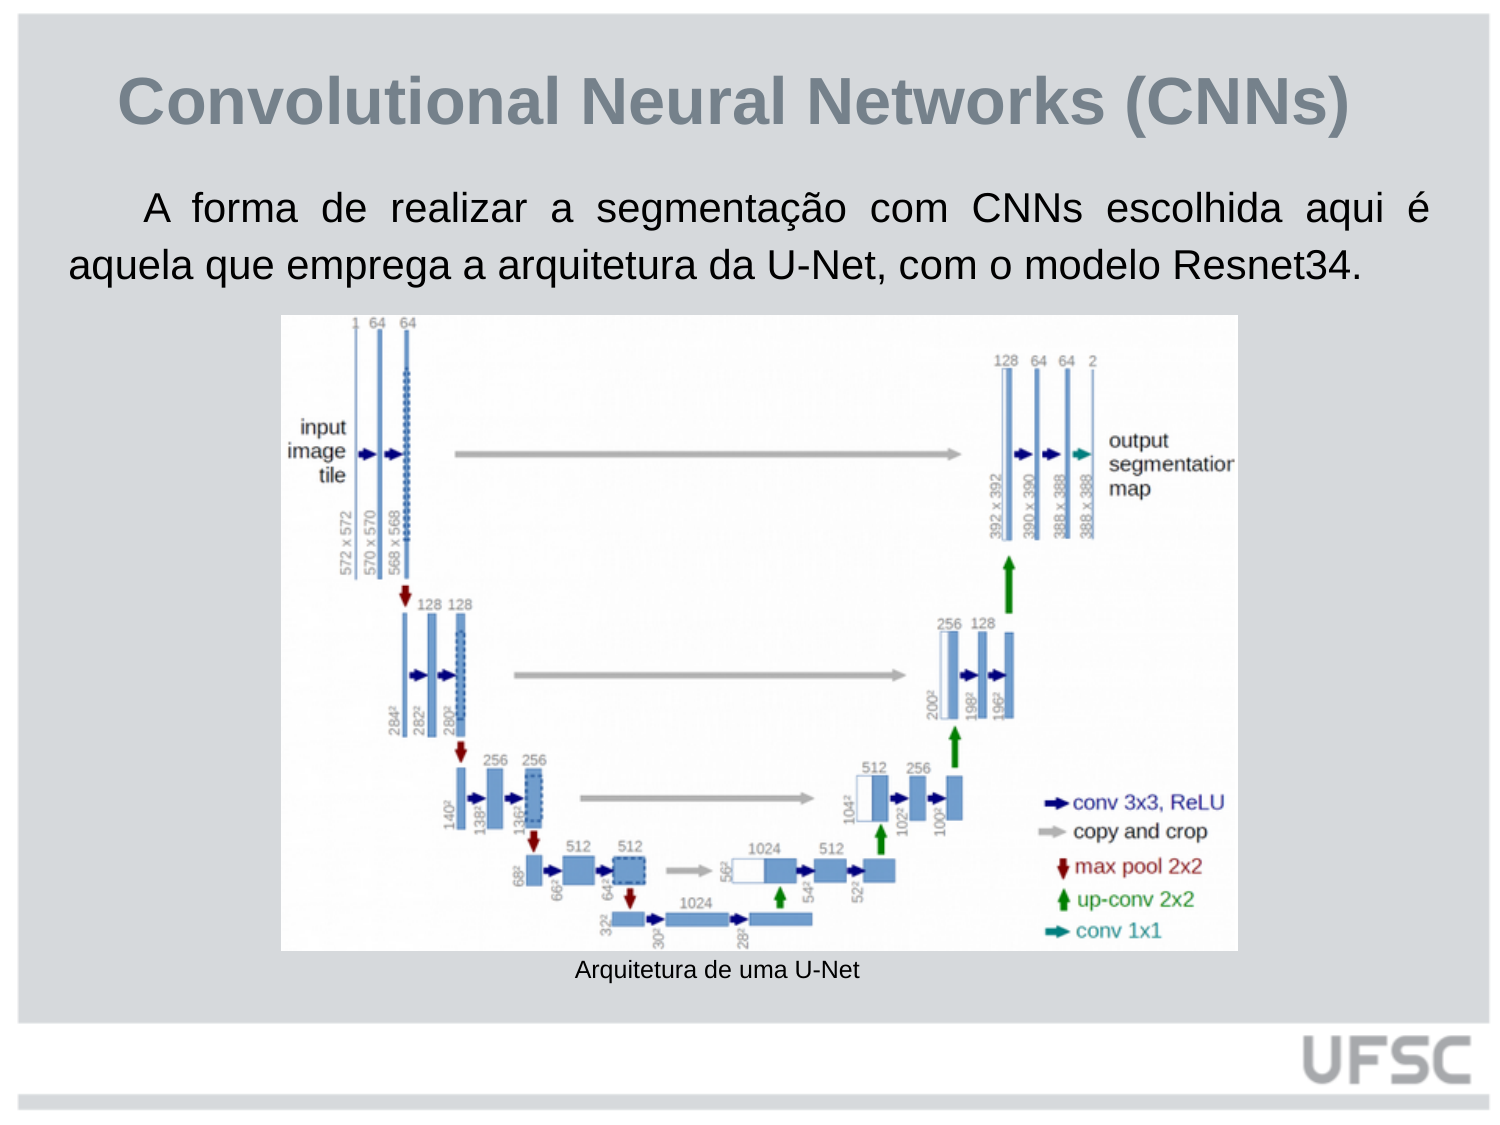

Convolutional Neural Networks (CNNs)
	A forma de realizar a segmentação com CNNs escolhida aqui é aquela que emprega a arquitetura da U-Net, com o modelo Resnet34.
Arquitetura de uma U-Net